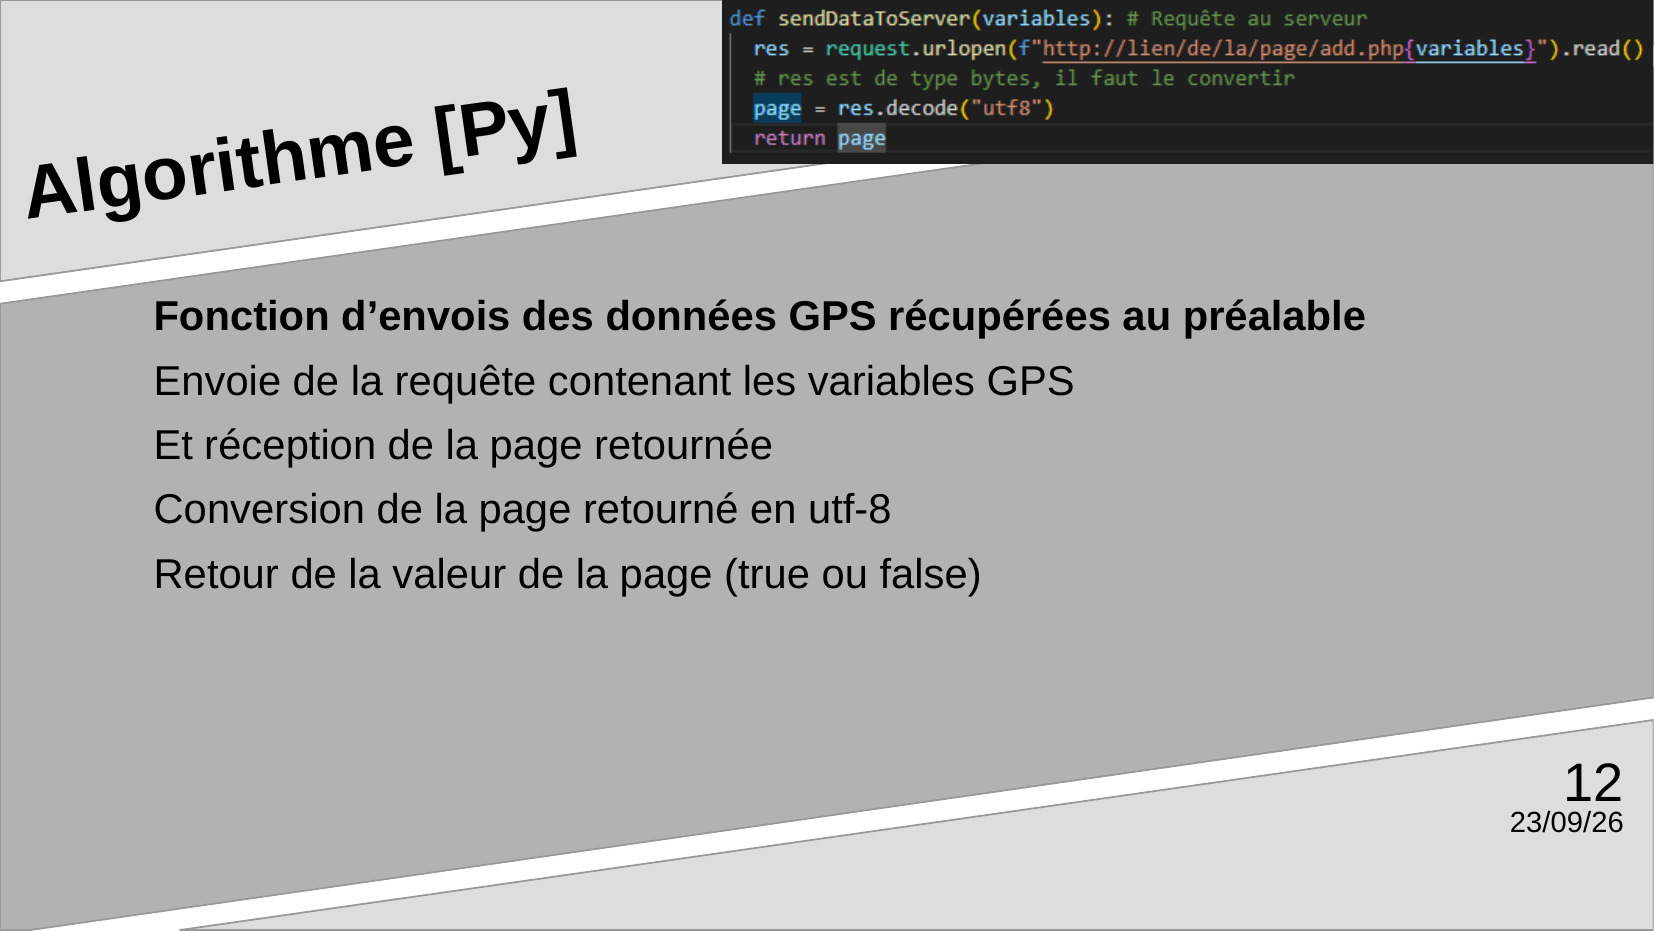

# Algorithme [Py]
Fonction d’envois des données GPS récupérées au préalable
Envoie de la requête contenant les variables GPS
Et réception de la page retournée
Conversion de la page retourné en utf-8
Retour de la valeur de la page (true ou false)
12